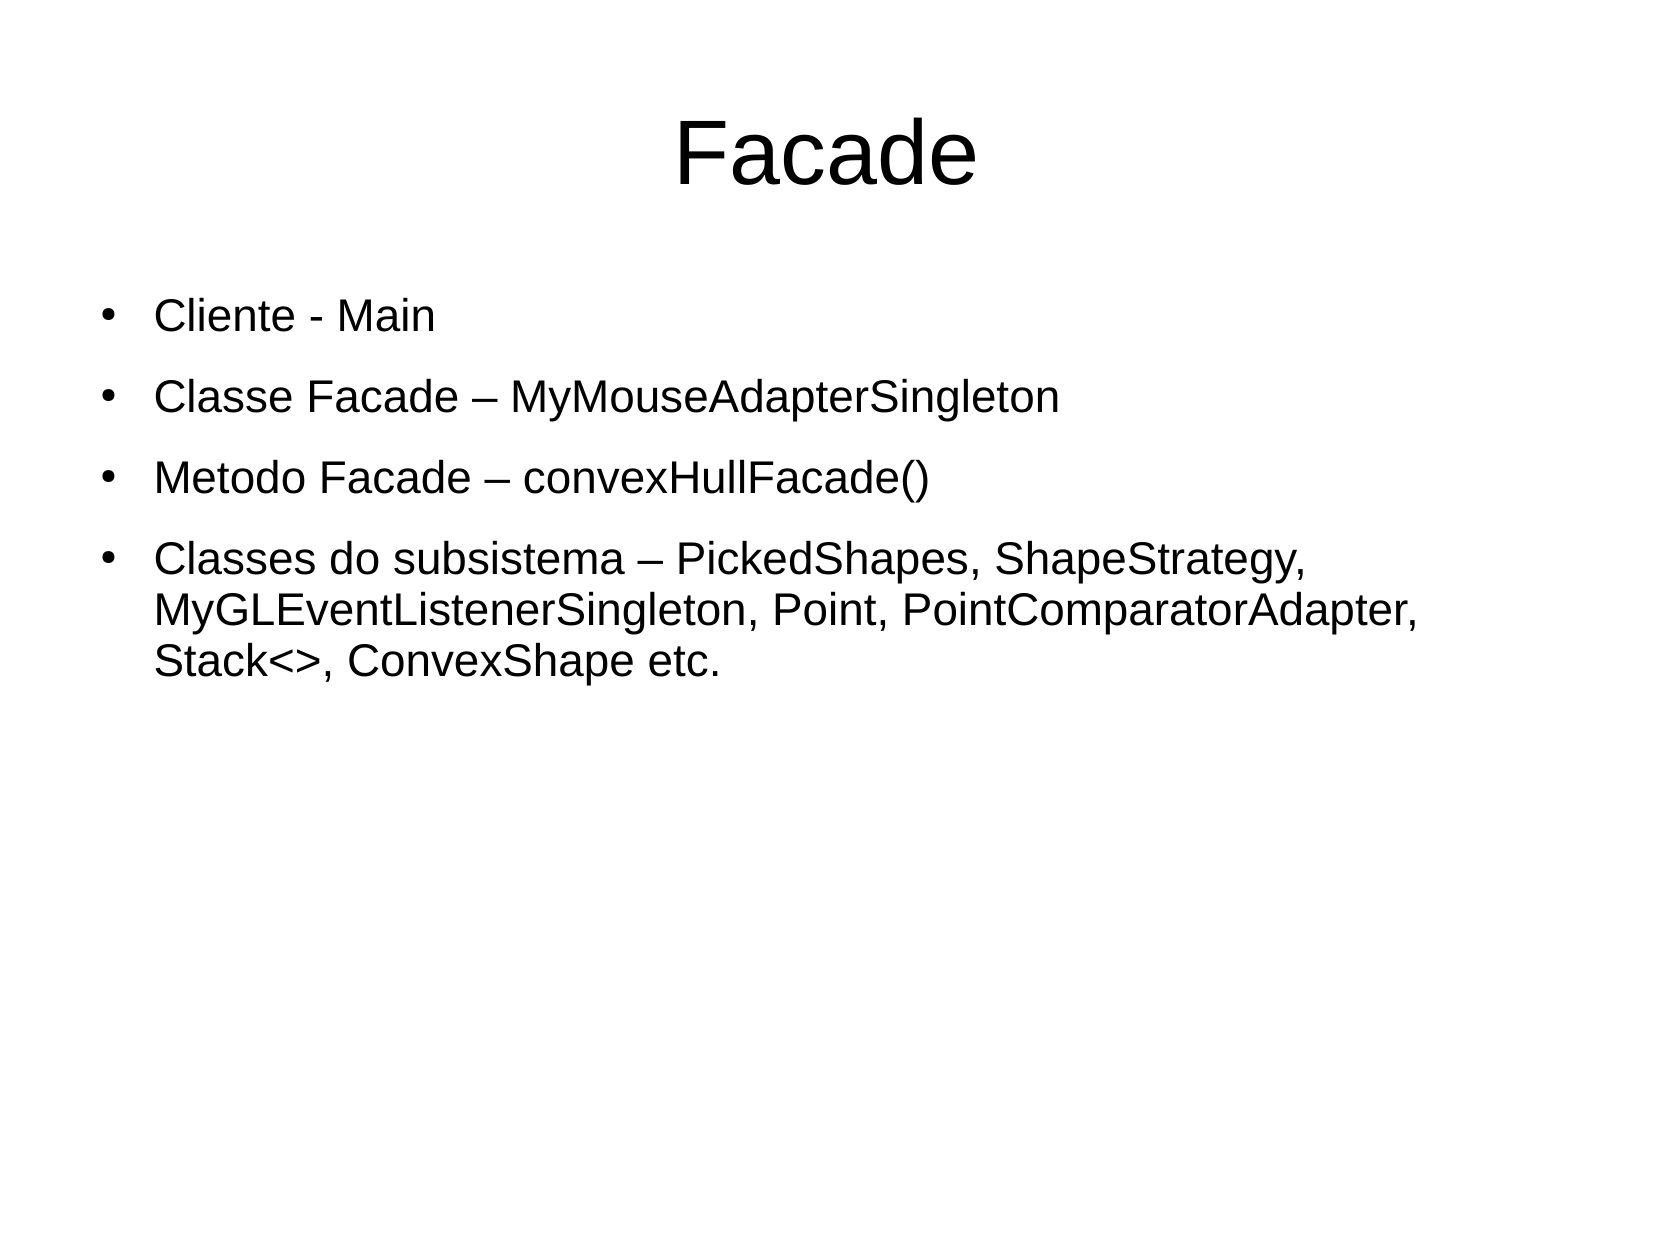

# Facade
Cliente - Main
Classe Facade – MyMouseAdapterSingleton
Metodo Facade – convexHullFacade()
Classes do subsistema – PickedShapes, ShapeStrategy, MyGLEventListenerSingleton, Point, PointComparatorAdapter, Stack<>, ConvexShape etc.